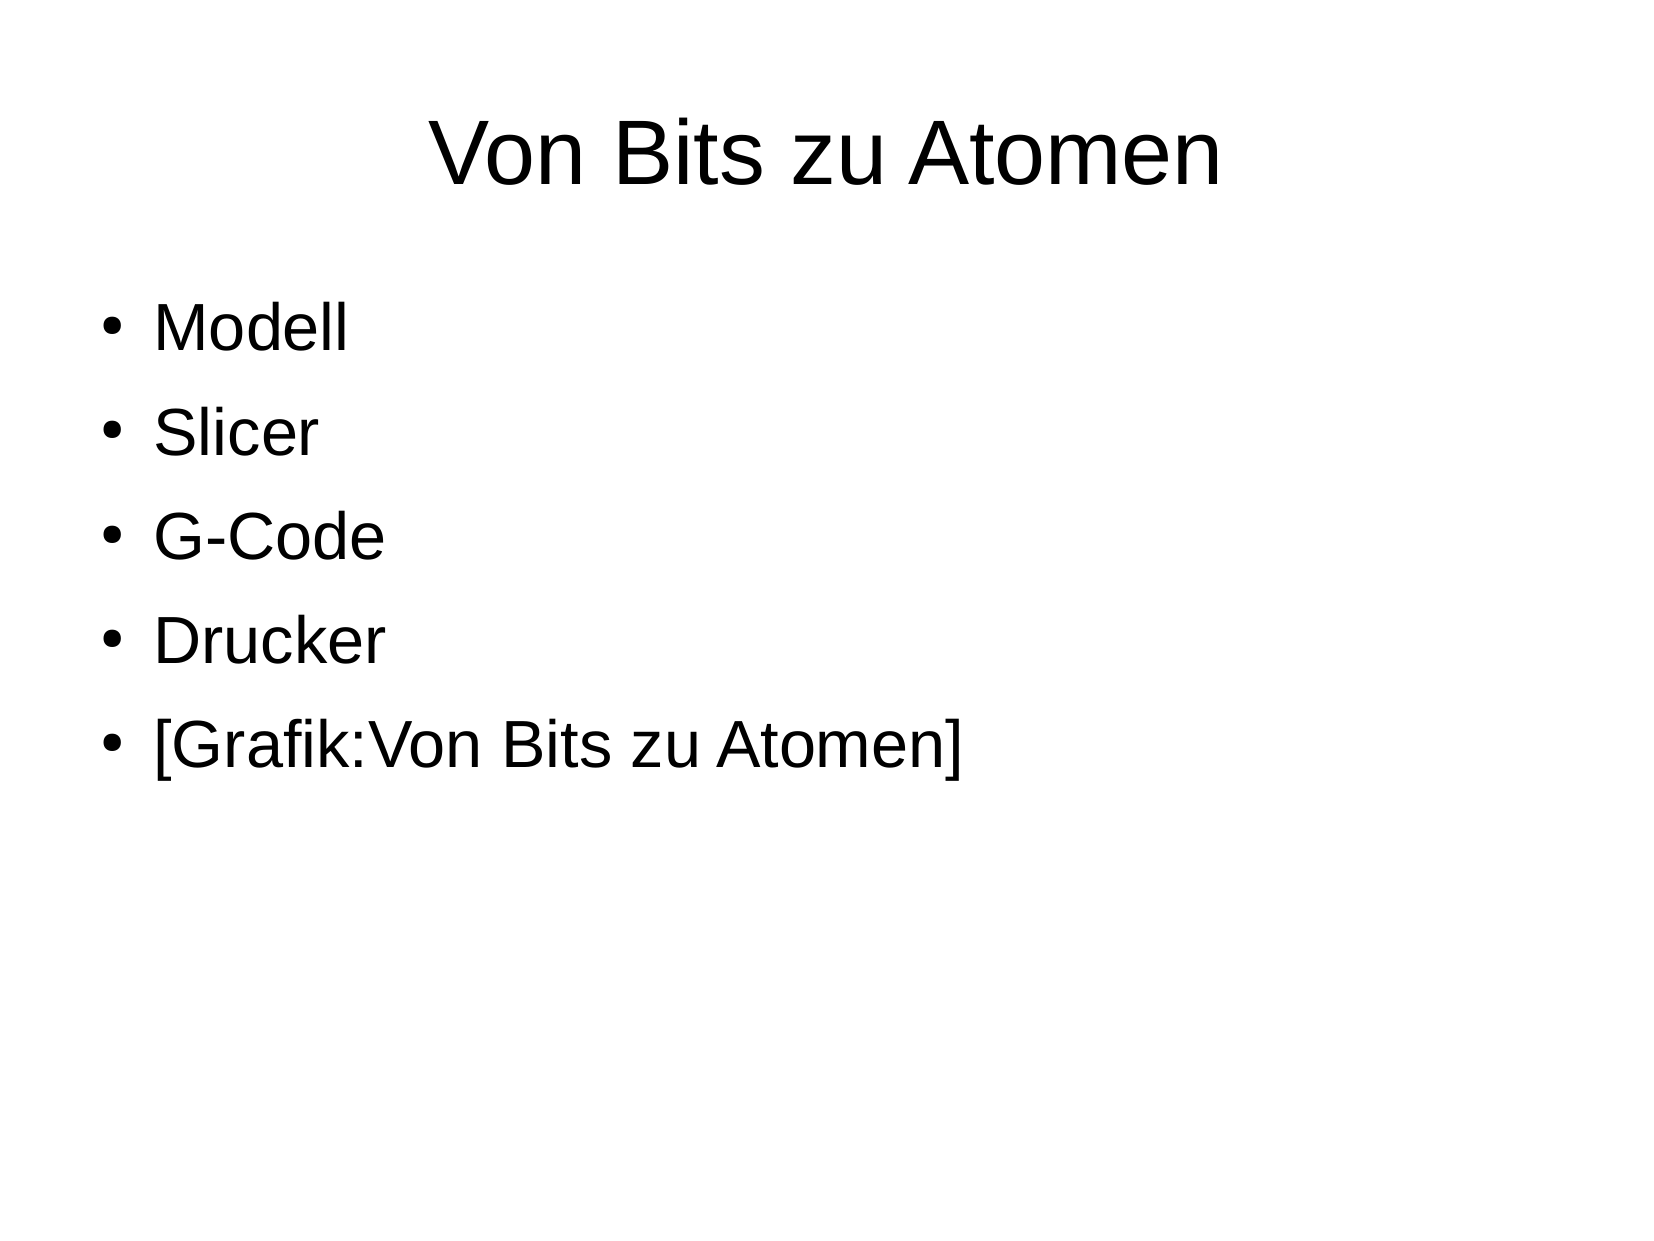

# Von Bits zu Atomen
Modell
Slicer
G-Code
Drucker
[Grafik:Von Bits zu Atomen]